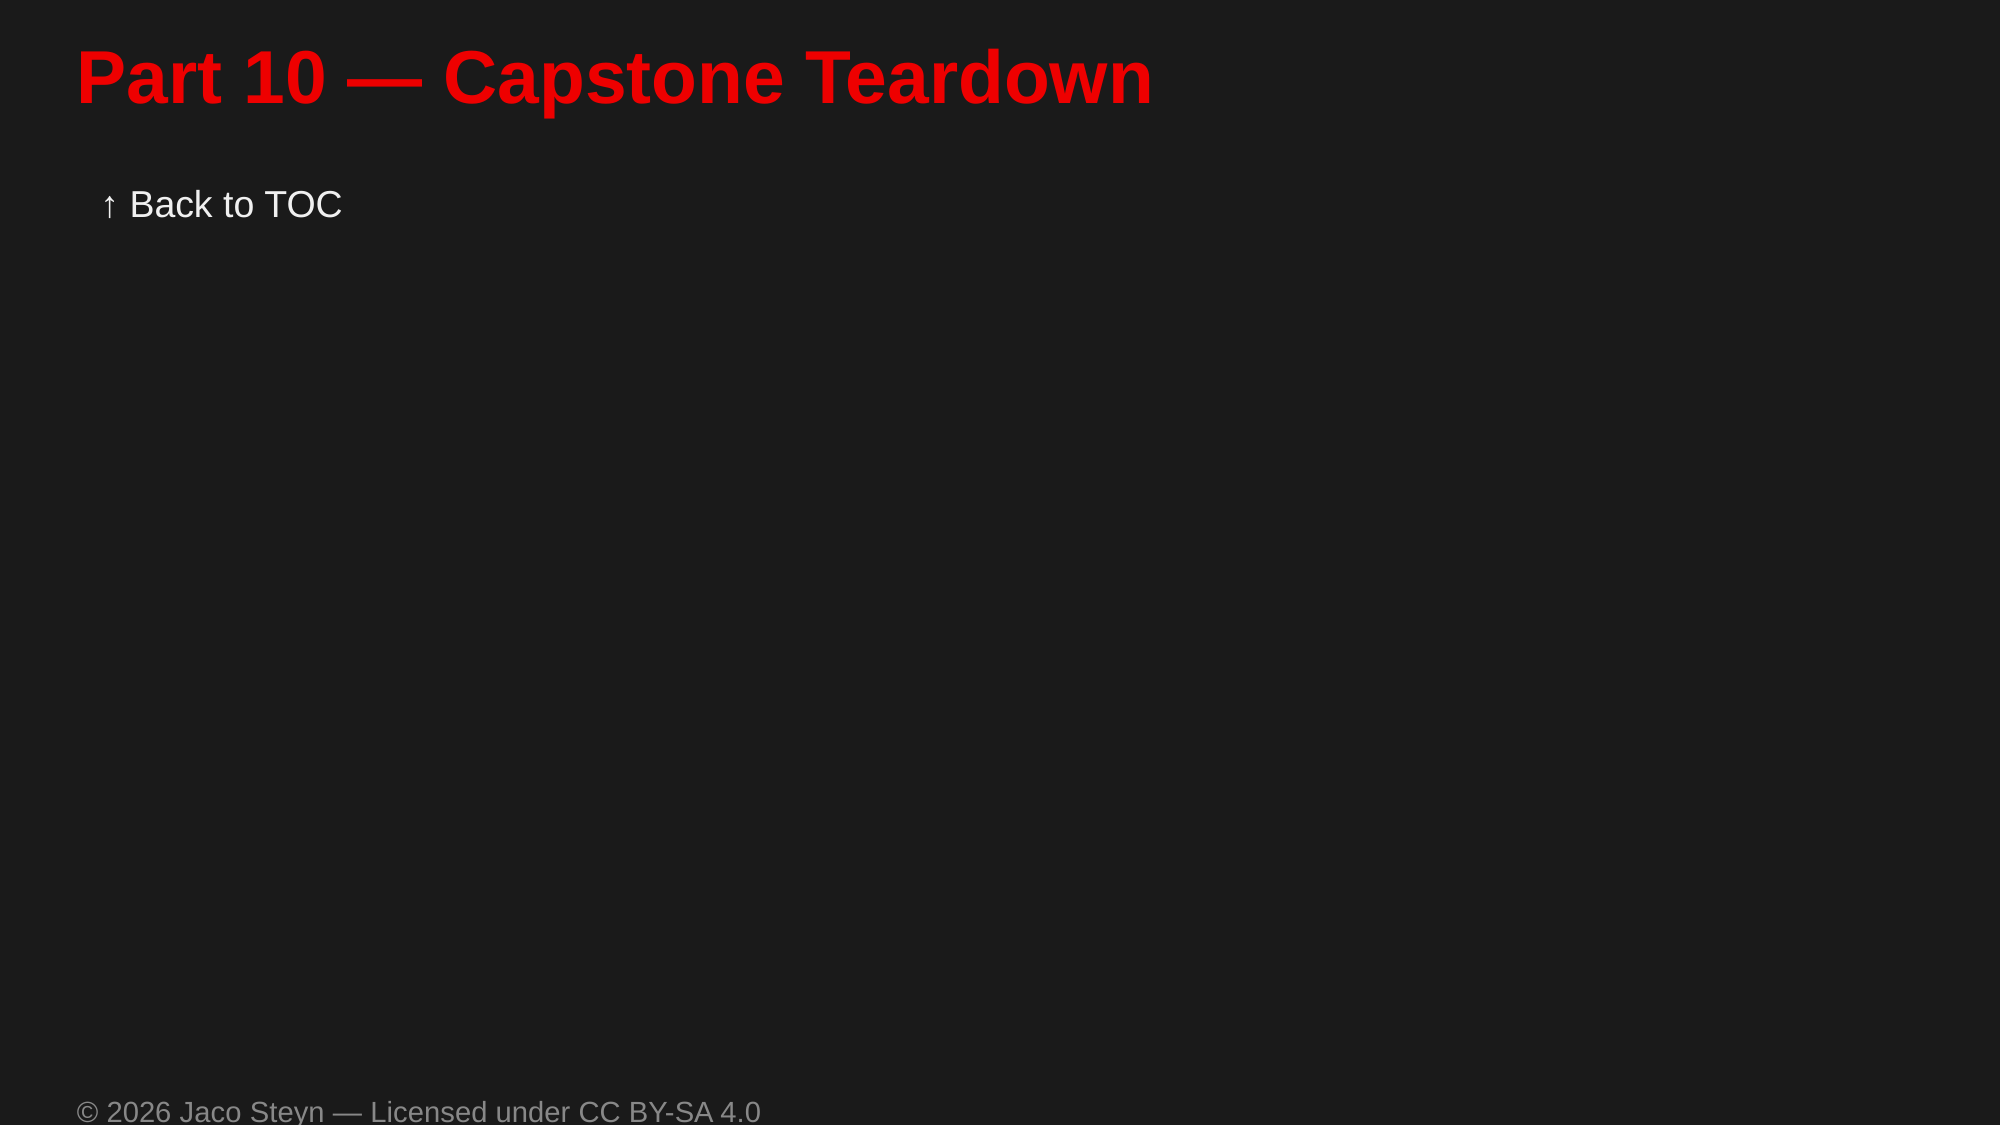

Part 10 — Capstone Teardown
↑ Back to TOC
© 2026 Jaco Steyn — Licensed under CC BY-SA 4.0